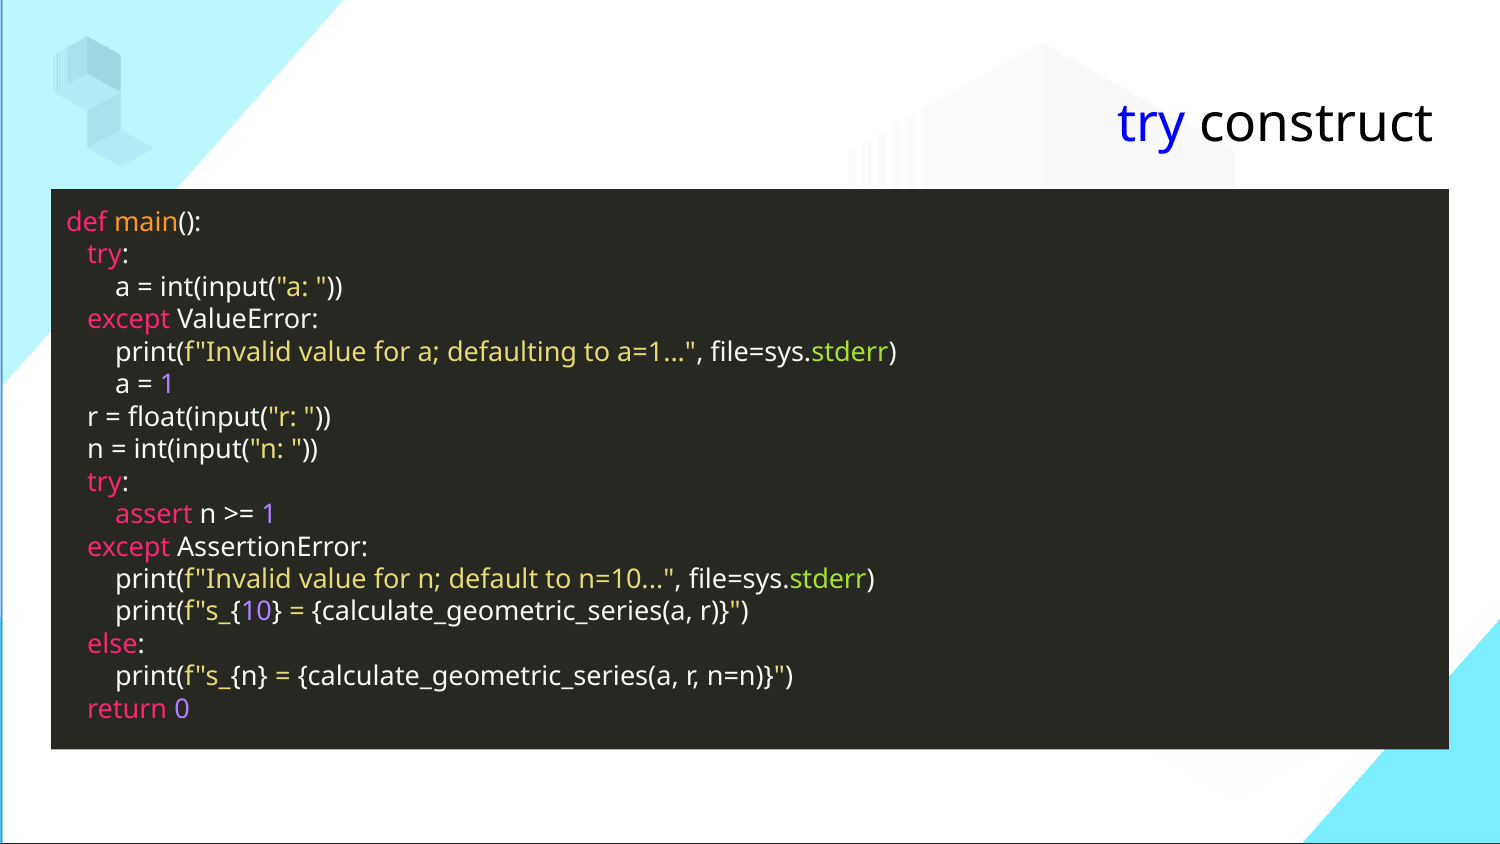

# try construct
def main():
 try:
 a = int(input("a: "))
 except ValueError:
 print(f"Invalid value for a; defaulting to a=1...", file=sys.stderr)
 a = 1
 r = float(input("r: "))
 n = int(input("n: "))
 try:
 assert n >= 1
 except AssertionError:
 print(f"Invalid value for n; default to n=10...", file=sys.stderr)
 print(f"s_{10} = {calculate_geometric_series(a, r)}")
 else:
 print(f"s_{n} = {calculate_geometric_series(a, r, n=n)}")
 return 0